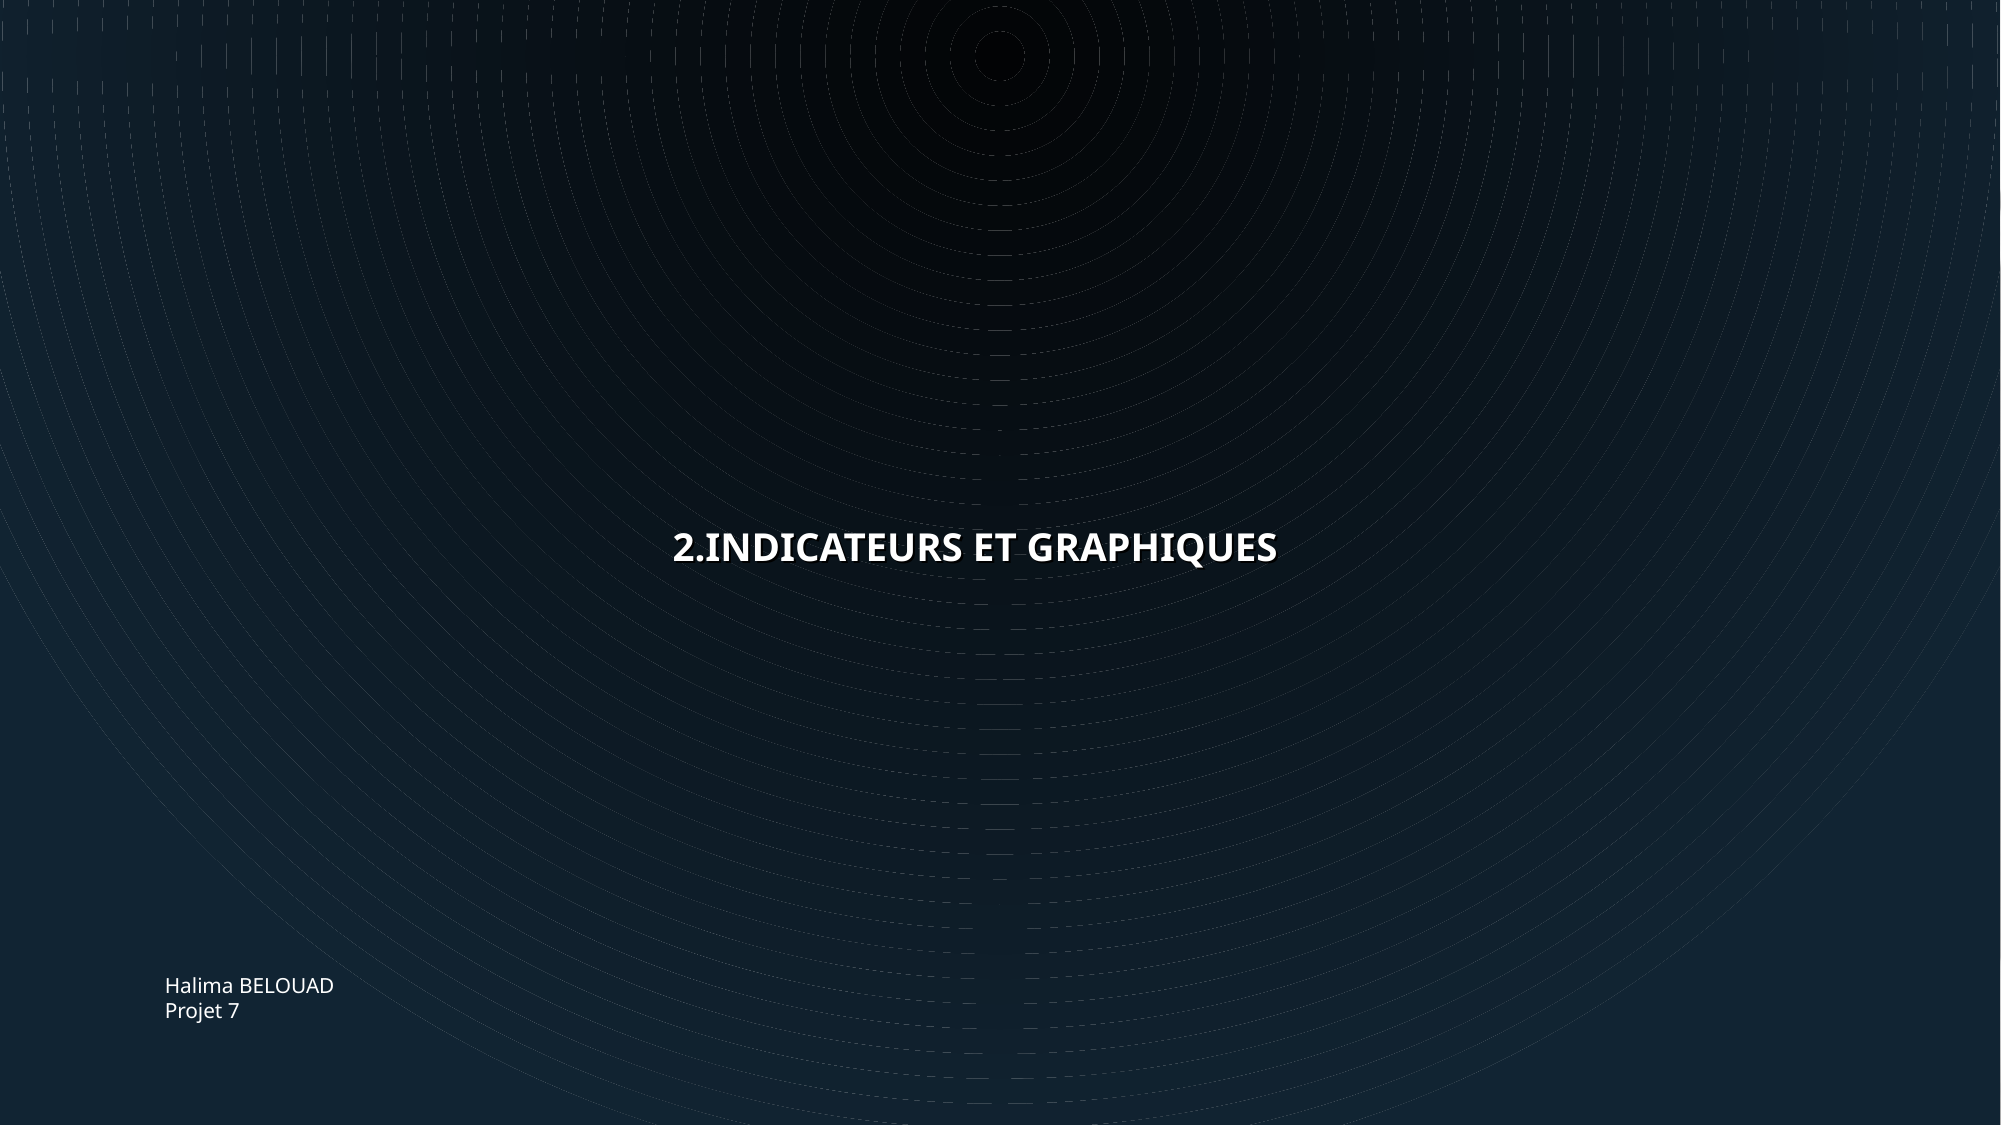

# 2.INDICATEURS ET GRAPHIQUES
Halima BELOUAD
Projet 7